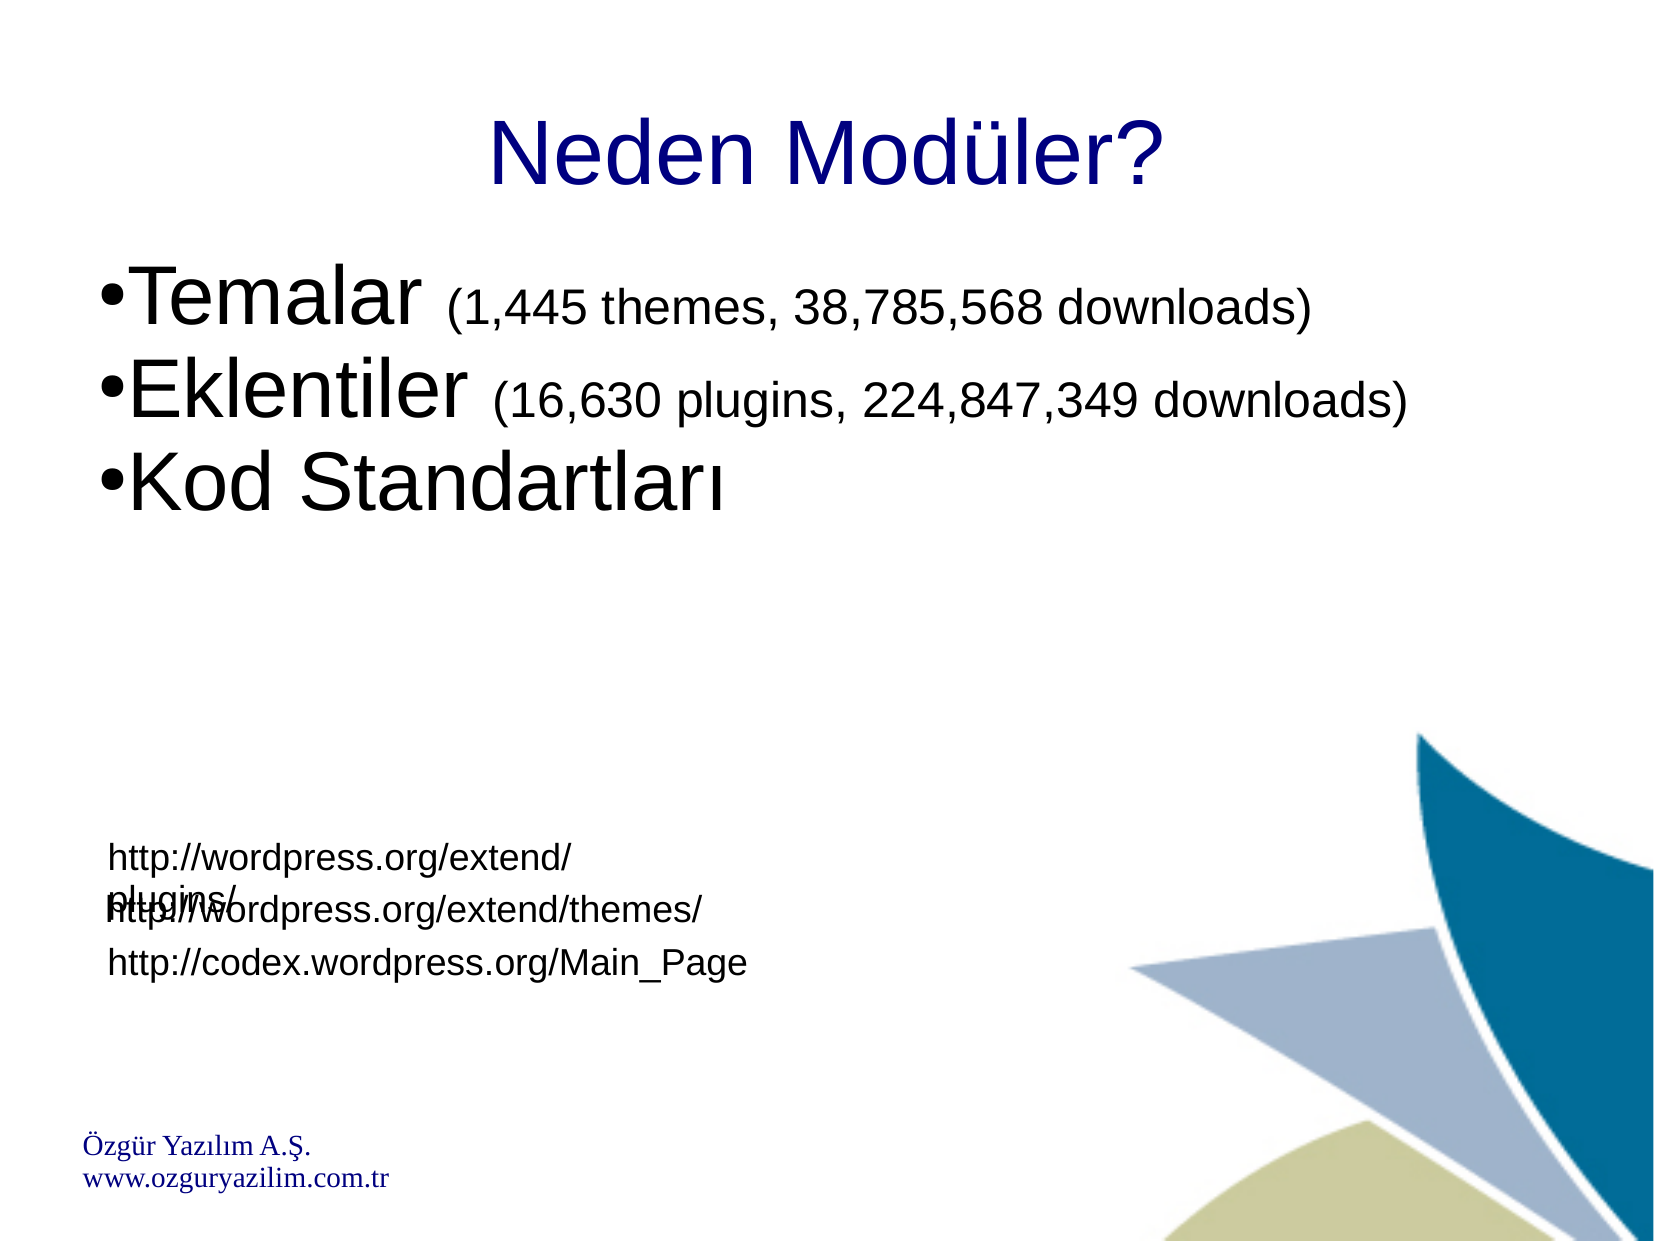

# Neden Modüler?
Temalar (1,445 themes, 38,785,568 downloads)
Eklentiler (16,630 plugins, 224,847,349 downloads)
Kod Standartları
http://wordpress.org/extend/plugins/
http://wordpress.org/extend/themes/
http://codex.wordpress.org/Main_Page